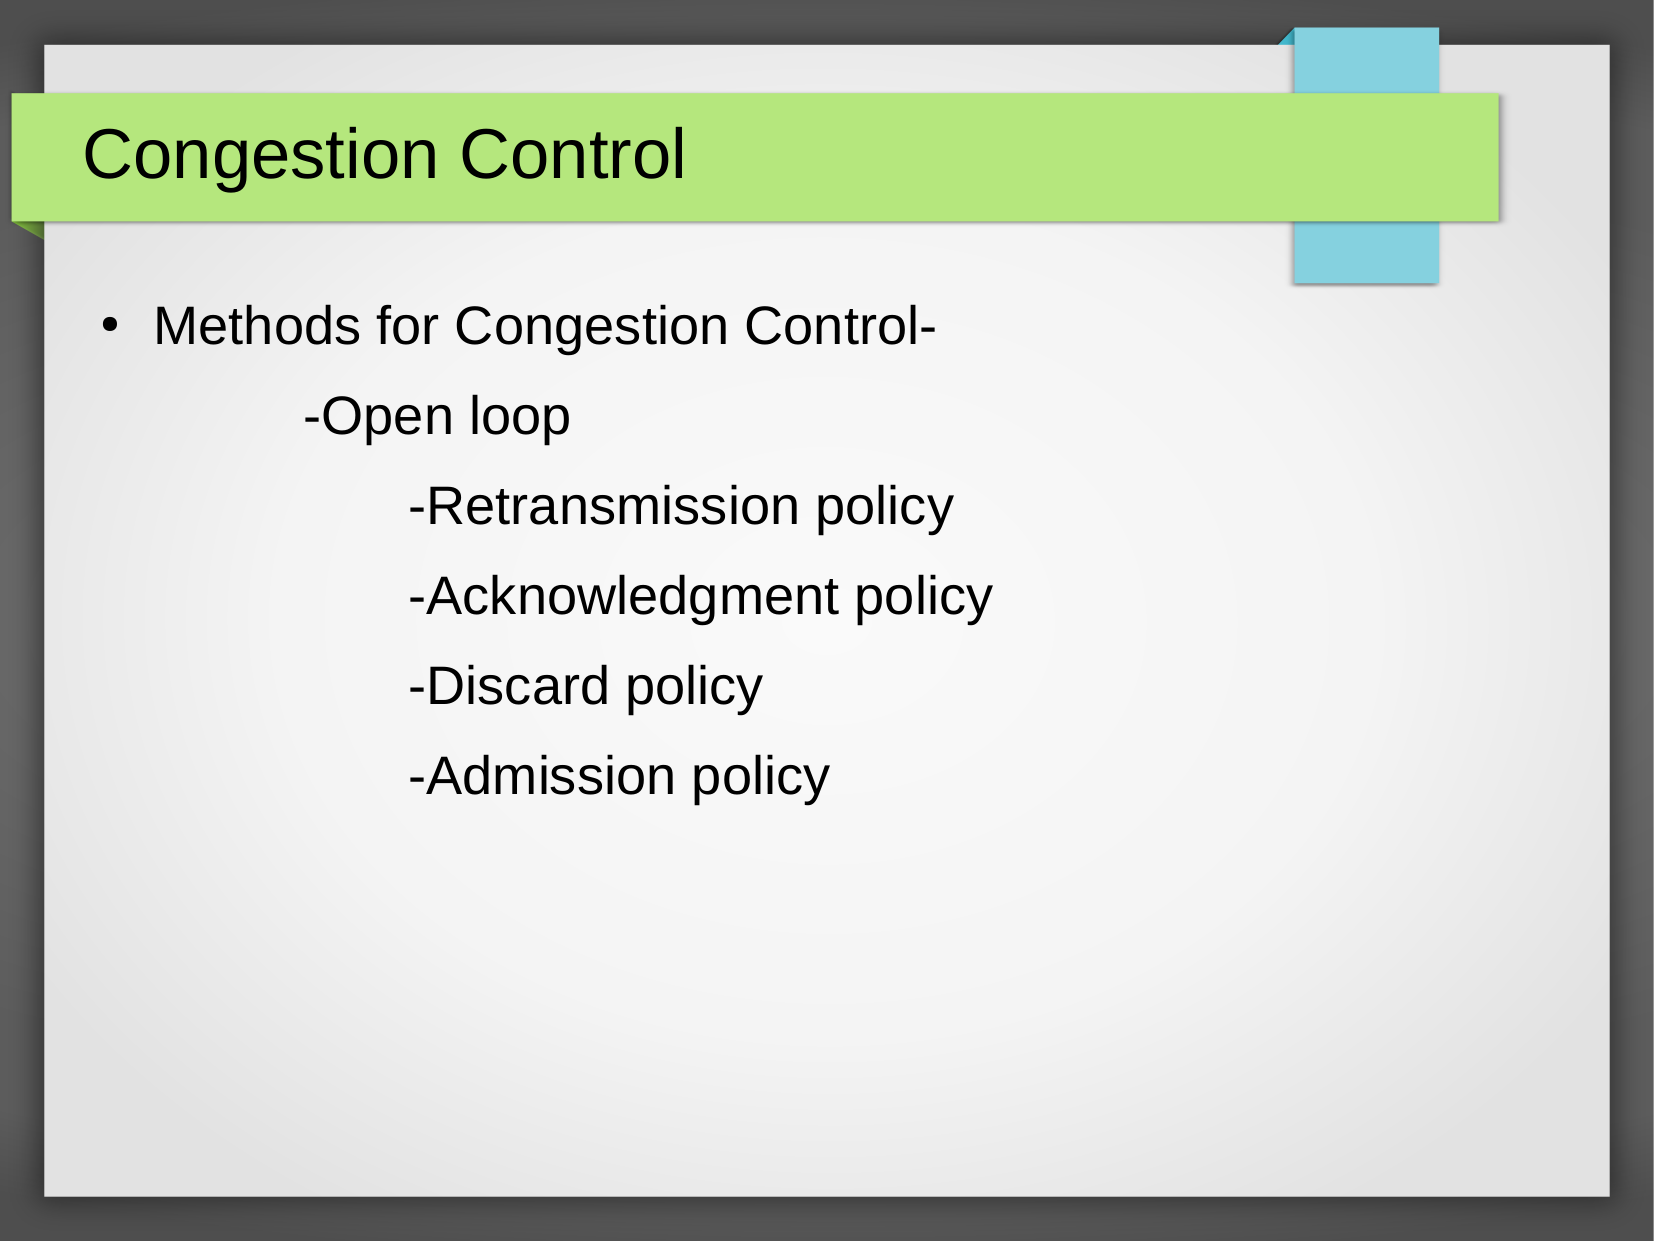

# Congestion Control
Methods for Congestion Control-
 -Open loop
 -Retransmission policy
 -Acknowledgment policy
 -Discard policy
 -Admission policy